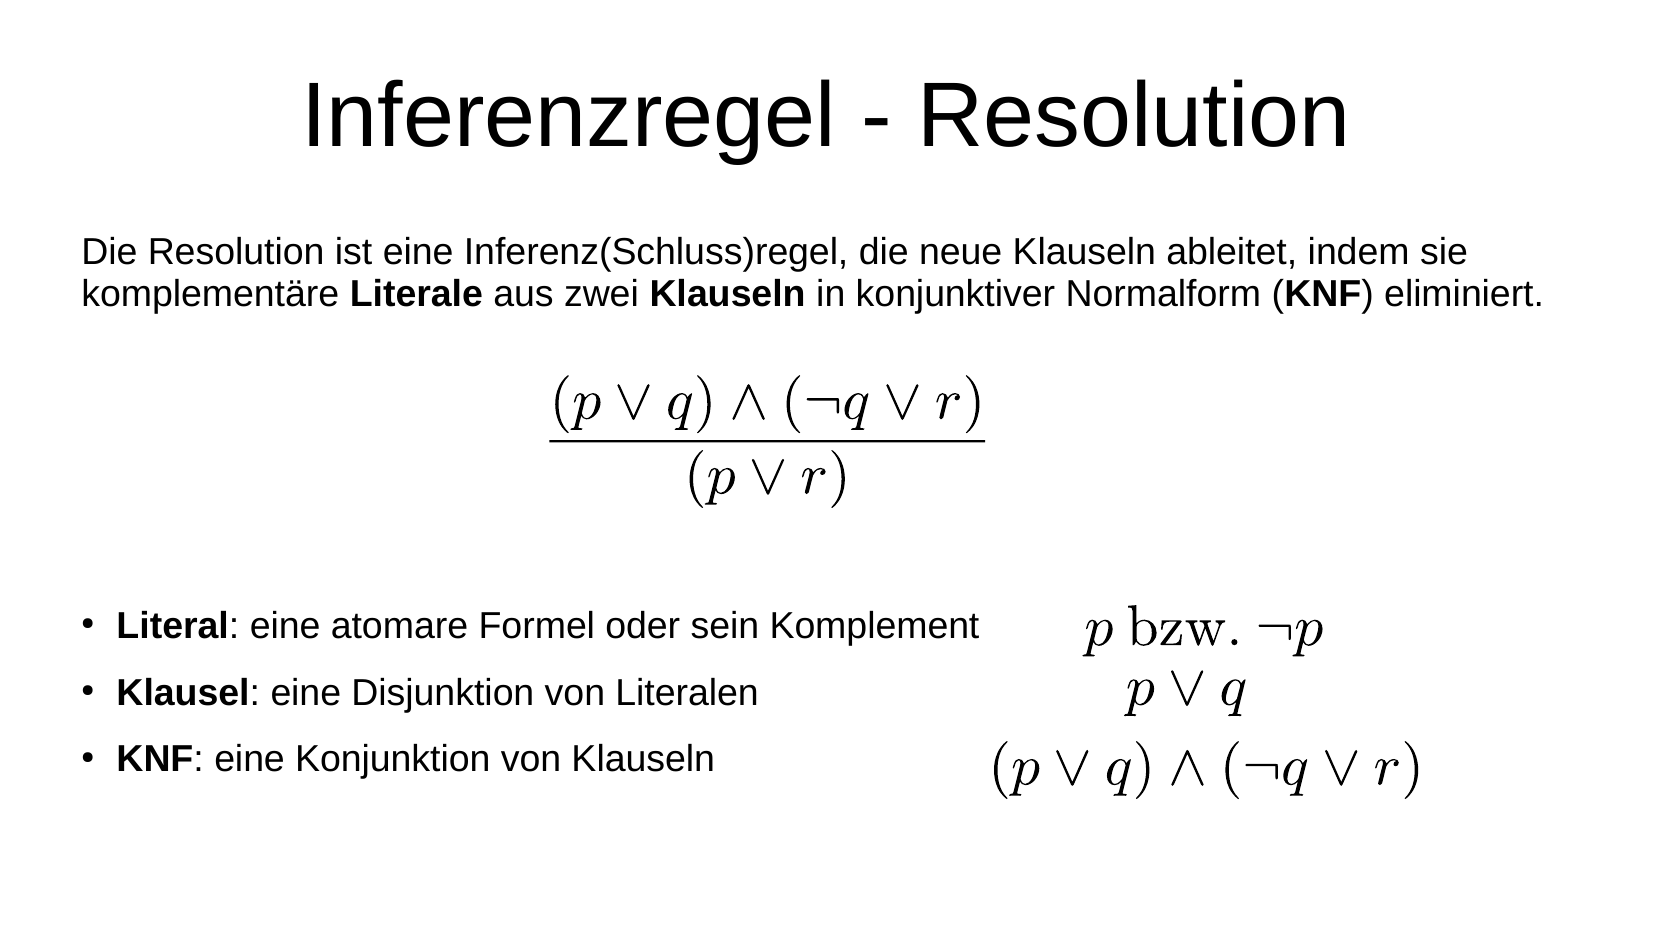

# Inferenzregel - Resolution
Die Resolution ist eine Inferenz(Schluss)regel, die neue Klauseln ableitet, indem sie komplementäre Literale aus zwei Klauseln in konjunktiver Normalform (KNF) eliminiert.
Literal: eine atomare Formel oder sein Komplement
Klausel: eine Disjunktion von Literalen
KNF: eine Konjunktion von Klauseln